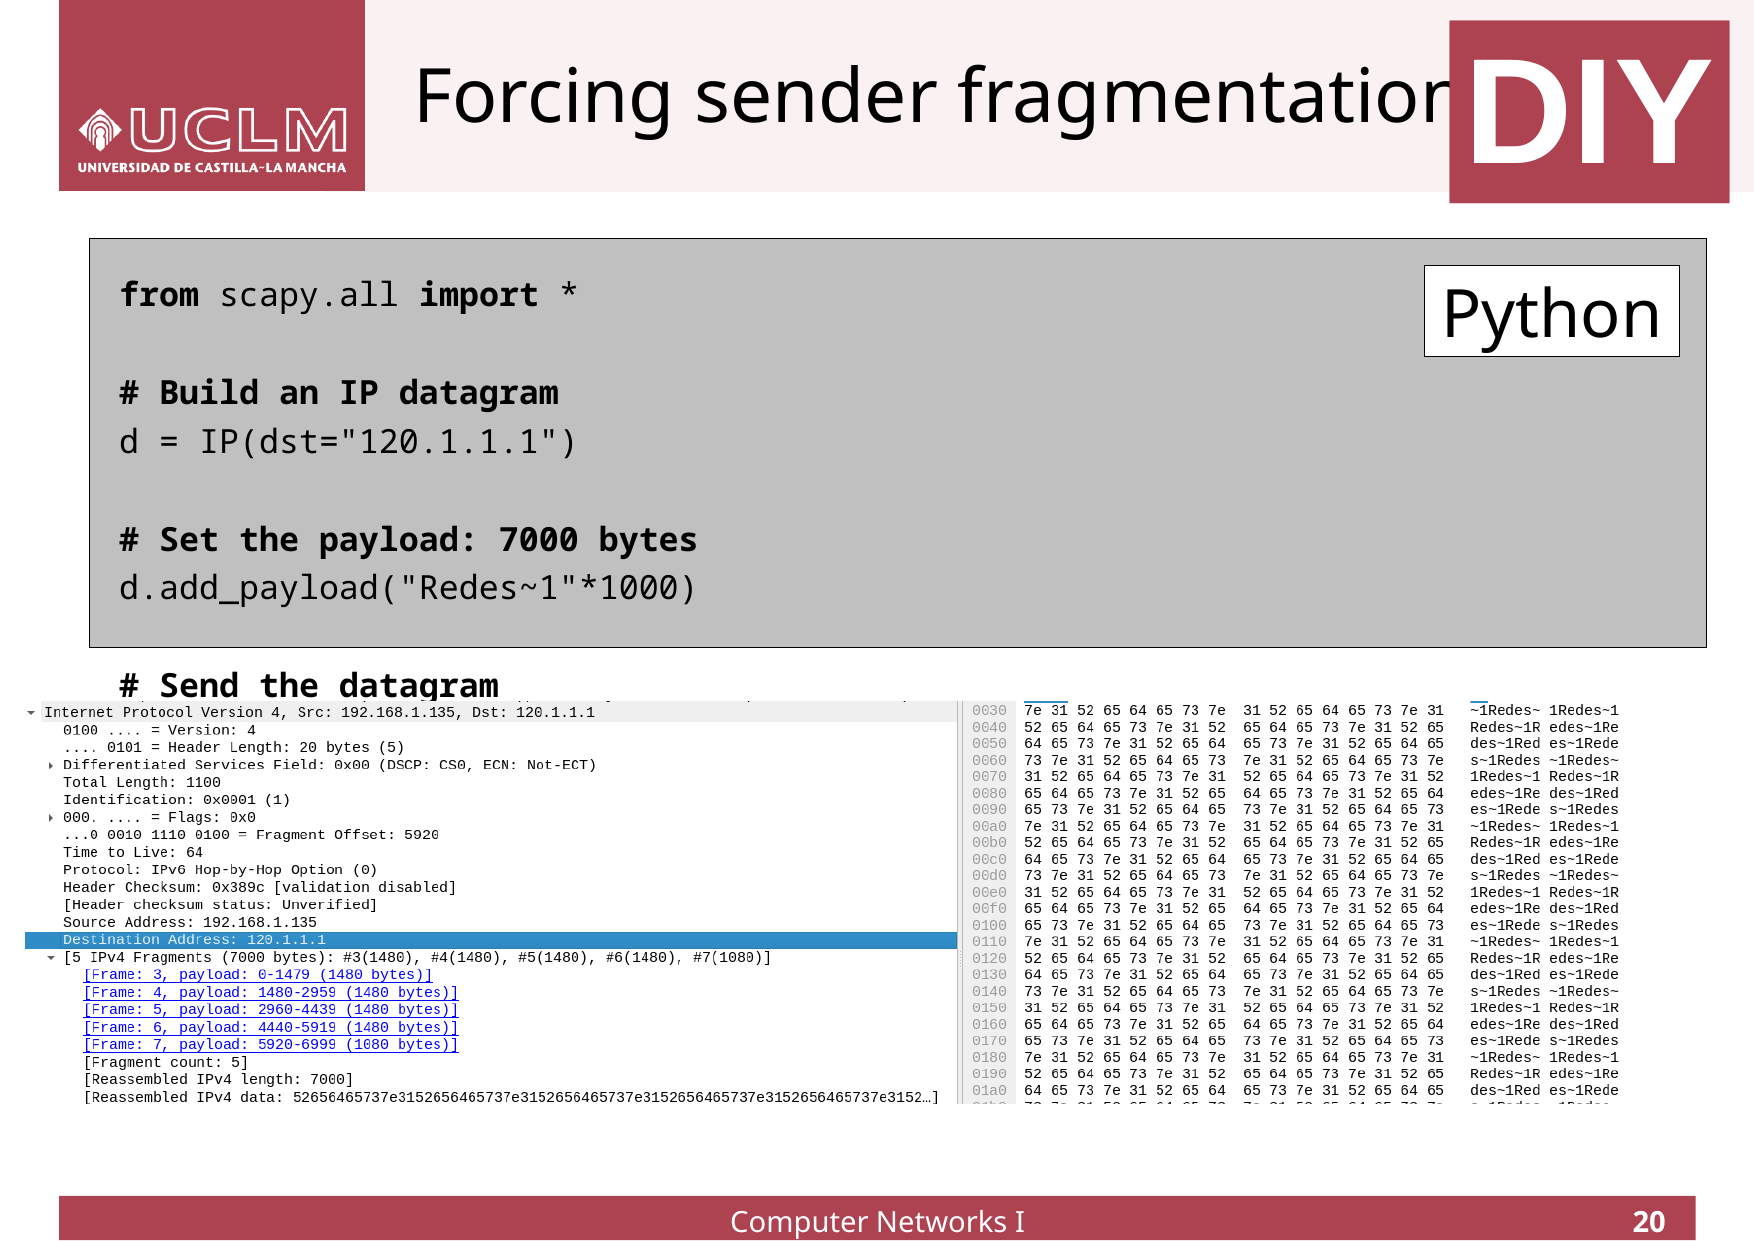

# Forcing sender fragmentation
DIY
DIY
from scapy.all import *
# Build an IP datagram
d = IP(dst="120.1.1.1")
# Set the payload: 7000 bytes
d.add_payload("Redes~1"*1000)
# Send the datagram
send(d)
Python
Computer Networks I
20